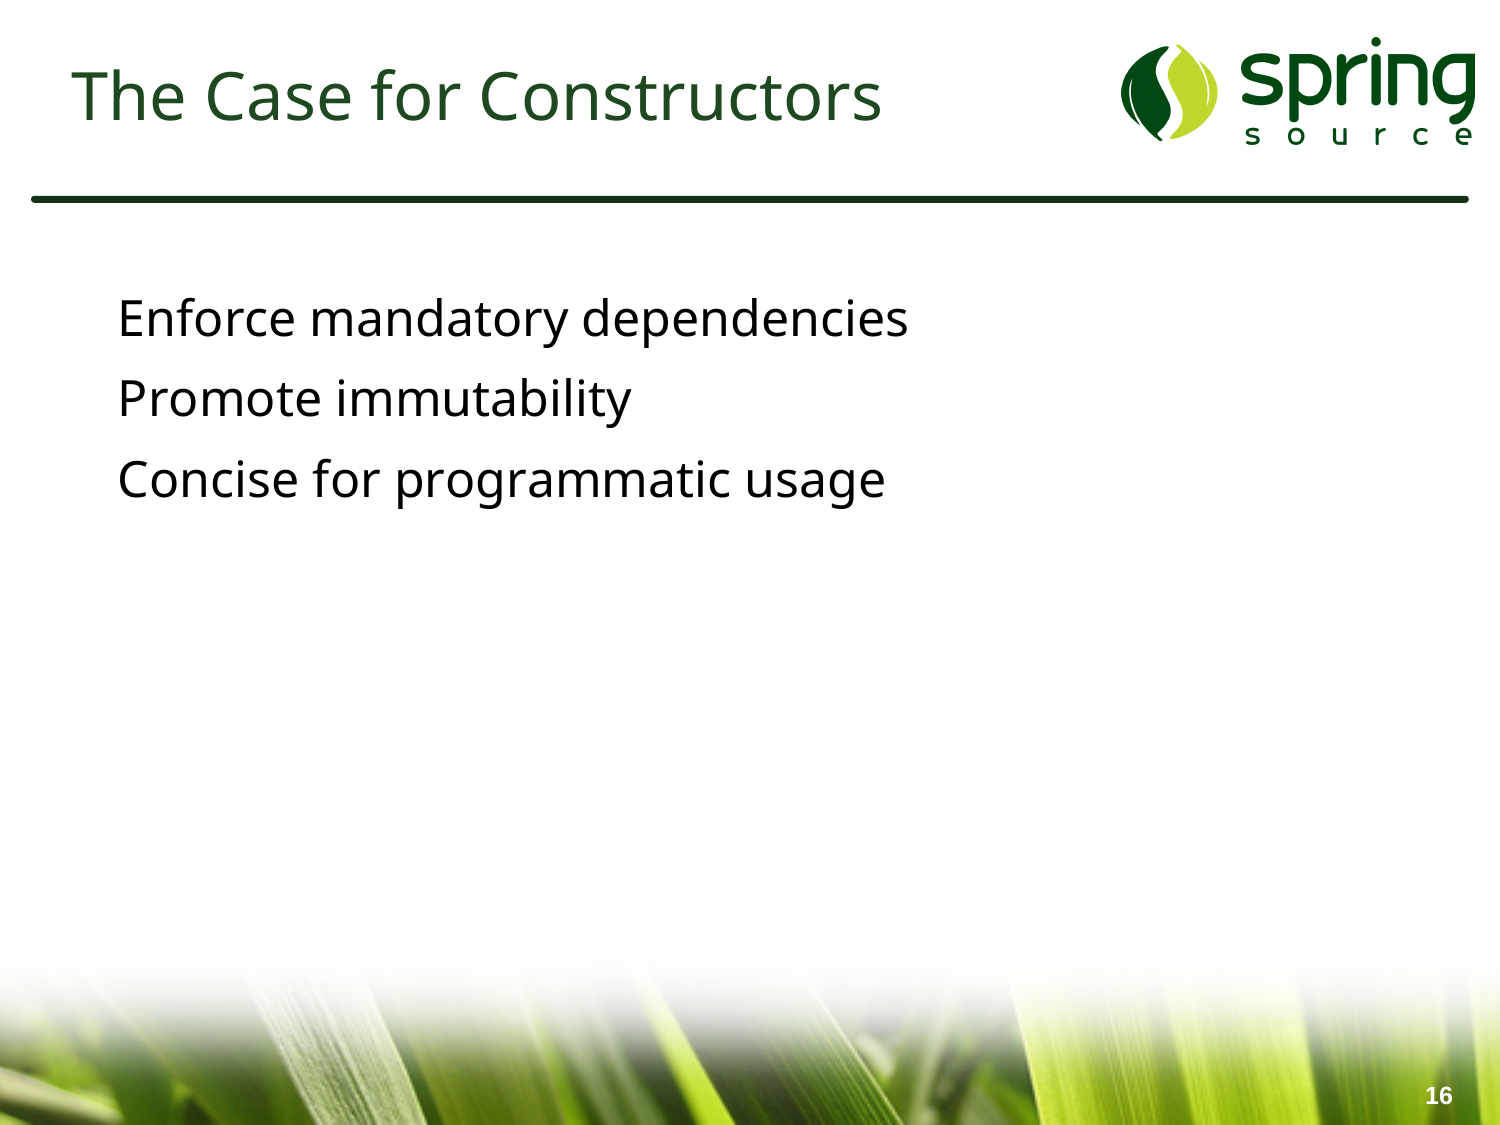

# The Case for Constructors
Enforce mandatory dependencies
Promote immutability
Concise for programmatic usage